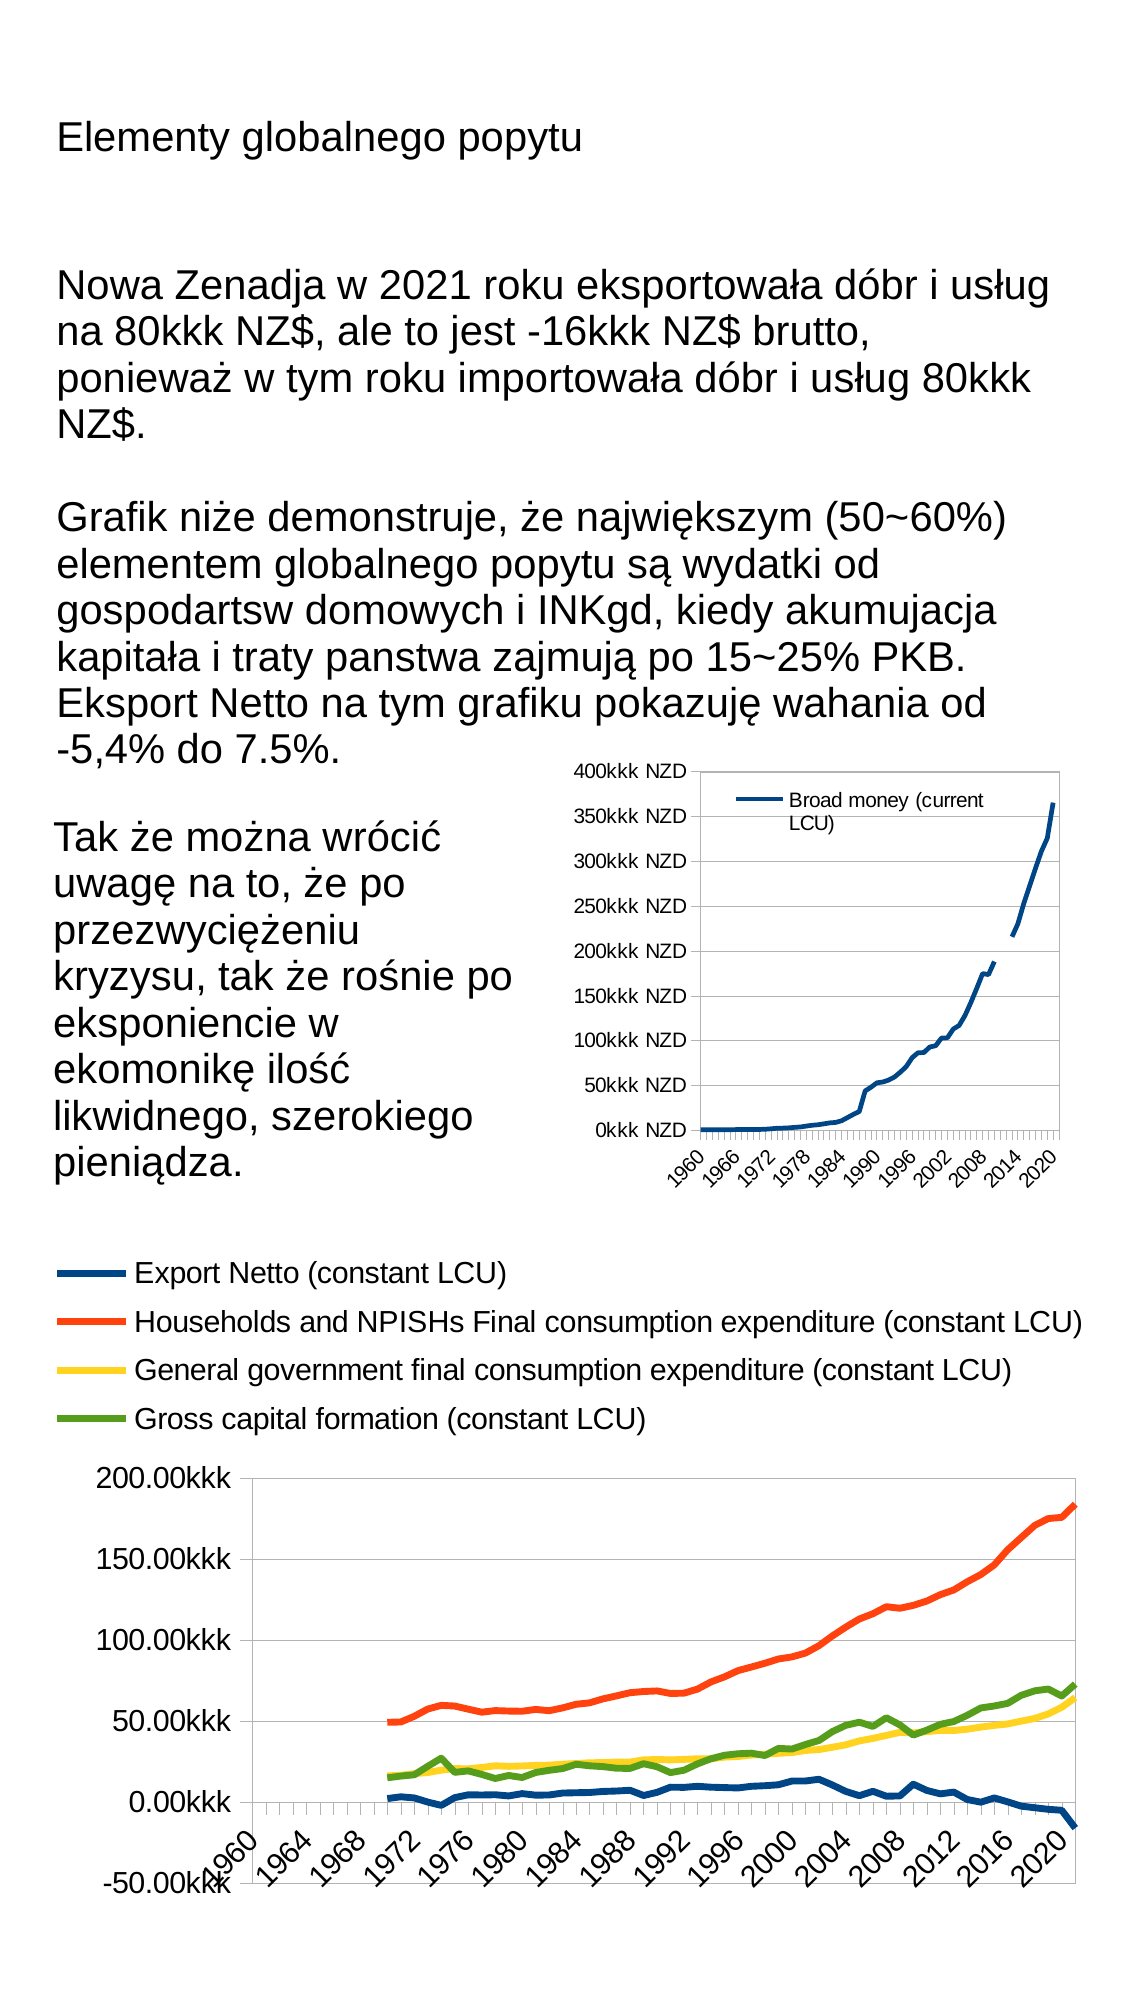

# Elementy globalnego popytu
Nowa Zenadja w 2021 roku eksportowała dóbr i usług na 80kkk NZ$, ale to jest -16kkk NZ$ brutto, ponieważ w tym roku importowała dóbr i usług 80kkk NZ$.
Grafik niże demonstruje, że największym (50~60%) elementem globalnego popytu są wydatki od gospodartsw domowych i INKgd, kiedy akumujacja kapitała i traty panstwa zajmują po 15~25% PKB.
Eksport Netto na tym grafiku pokazuję wahania od
-5,4% do 7.5%.
### Chart
| Category | Broad money (current LCU) |
|---|---|
| 1960 | 852800000.0 |
| 1961 | 834800000.0 |
| 1962 | 834600000.0 |
| 1963 | 855000000.0 |
| 1964 | 912800000.0 |
| 1965 | 909880000.0 |
| 1966 | 950650000.0 |
| 1967 | 925040000.0 |
| 1968 | 951890000.0 |
| 1969 | 1070180000.0 |
| 1970 | 1167430000.0 |
| 1971 | 1358560000.0 |
| 1972 | 1849510000.0 |
| 1973 | 2474400000.0 |
| 1974 | 2622660000.0 |
| 1975 | 2904530000.0 |
| 1976 | 3435720000.0 |
| 1977 | 3940740000.0 |
| 1978 | 4915090000.0 |
| 1979 | 5827480000.0 |
| 1980 | 6363900000.0 |
| 1981 | 7407480000.0 |
| 1982 | 8448330000.0 |
| 1983 | 9006860000.0 |
| 1984 | 10840170000.0 |
| 1985 | 14371150000.0 |
| 1986 | 17953440000.0 |
| 1987 | 21114880000.0 |
| 1988 | 44116606000.0 |
| 1989 | 48268373000.0 |
| 1990 | 53204123000.0 |
| 1991 | 54065420000.0 |
| 1992 | 56195400000.0 |
| 1993 | 59667900000.0 |
| 1994 | 65109100000.0 |
| 1995 | 71224300000.0 |
| 1996 | 81285800000.0 |
| 1997 | 86671300000.0 |
| 1998 | 86920360000.0 |
| 1999 | 93127300000.0 |
| 2000 | 94530578000.0 |
| 2001 | 103112568826.04 |
| 2002 | 103355492043.03 |
| 2003 | 113174144288.55 |
| 2004 | 117166364123.8 |
| 2005 | 128282962772.88 |
| 2006 | 142736967523.66 |
| 2007 | 158640591795.71 |
| 2008 | 175061219930.71 |
| 2009 | 173953250781.51 |
| 2010 | 188494320894.55 |
| 2011 | None |
| 2012 | None |
| 2013 | 216074000000.0 |
| 2014 | 230571000000.0 |
| 2015 | 253283000000.0 |
| 2016 | 272688557000.0 |
| 2017 | 292599860000.0 |
| 2018 | 311398735000.0 |
| 2019 | 326071184000.0 |
| 2020 | 365779946000.0 |
| 2021 | None |Tak że można wrócić uwagę na to, że po przezwyciężeniu kryzysu, tak że rośnie po eksponiencie w ekomonikę ilość likwidnego, szerokiego pieniądza.